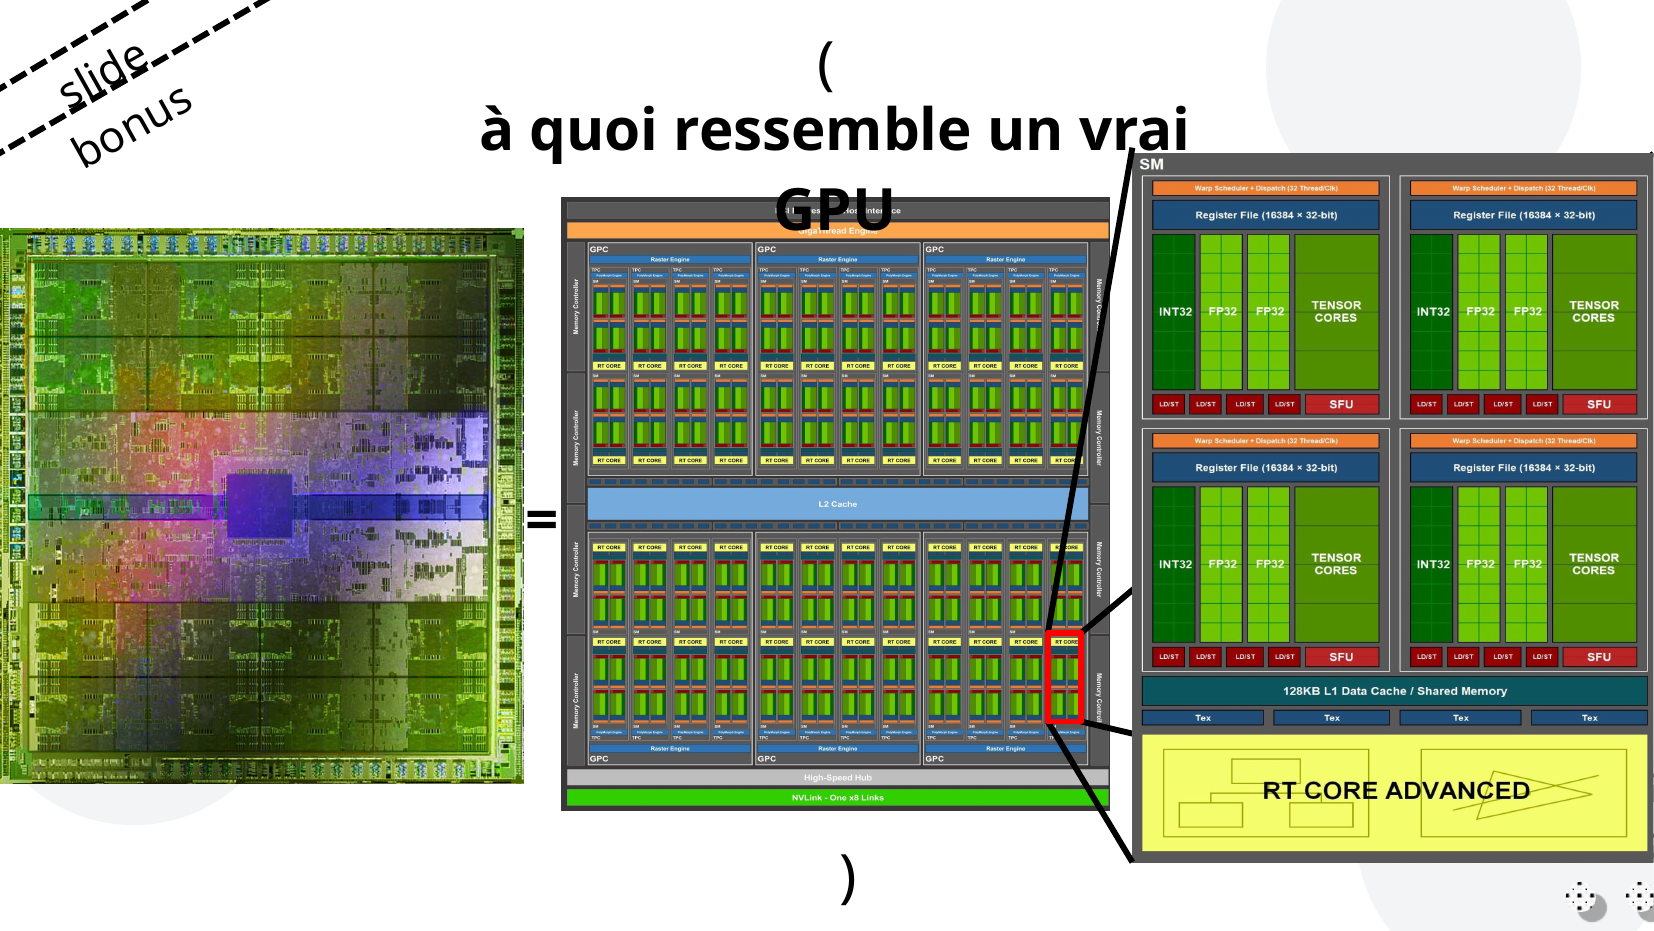

(
slide bonus
à quoi ressemble un vrai GPU
=
)